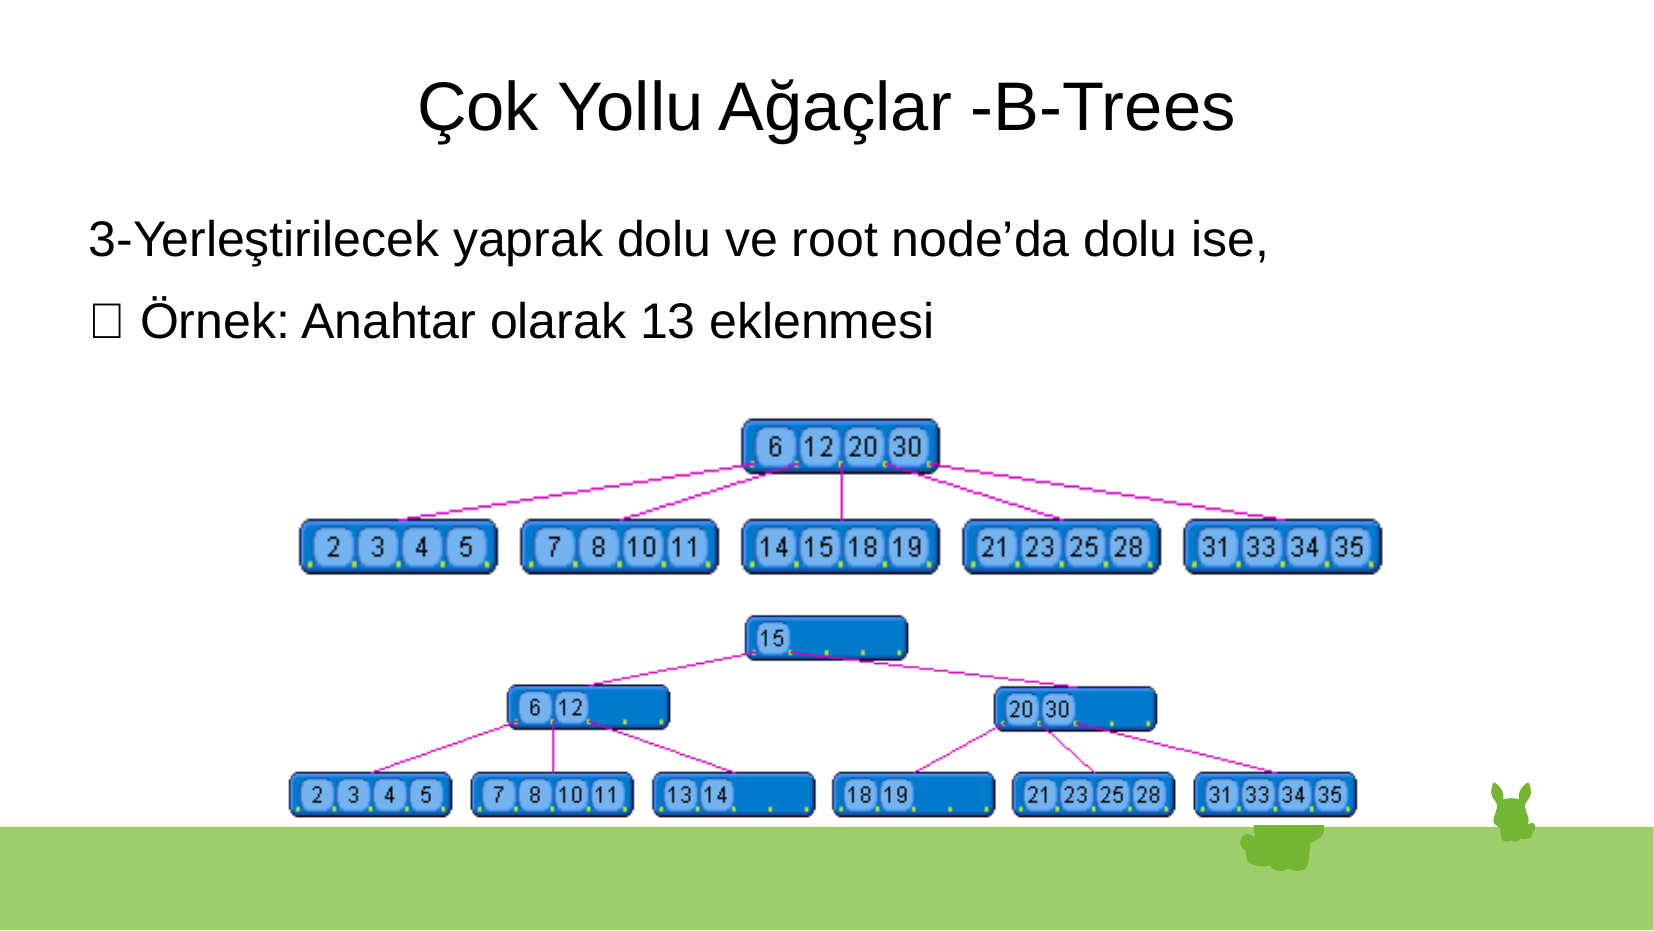

# Çok Yollu Ağaçlar -B-Trees
3-Yerleştirilecek yaprak dolu ve root node’da dolu ise,
 Örnek: Anahtar olarak 13 eklenmesi